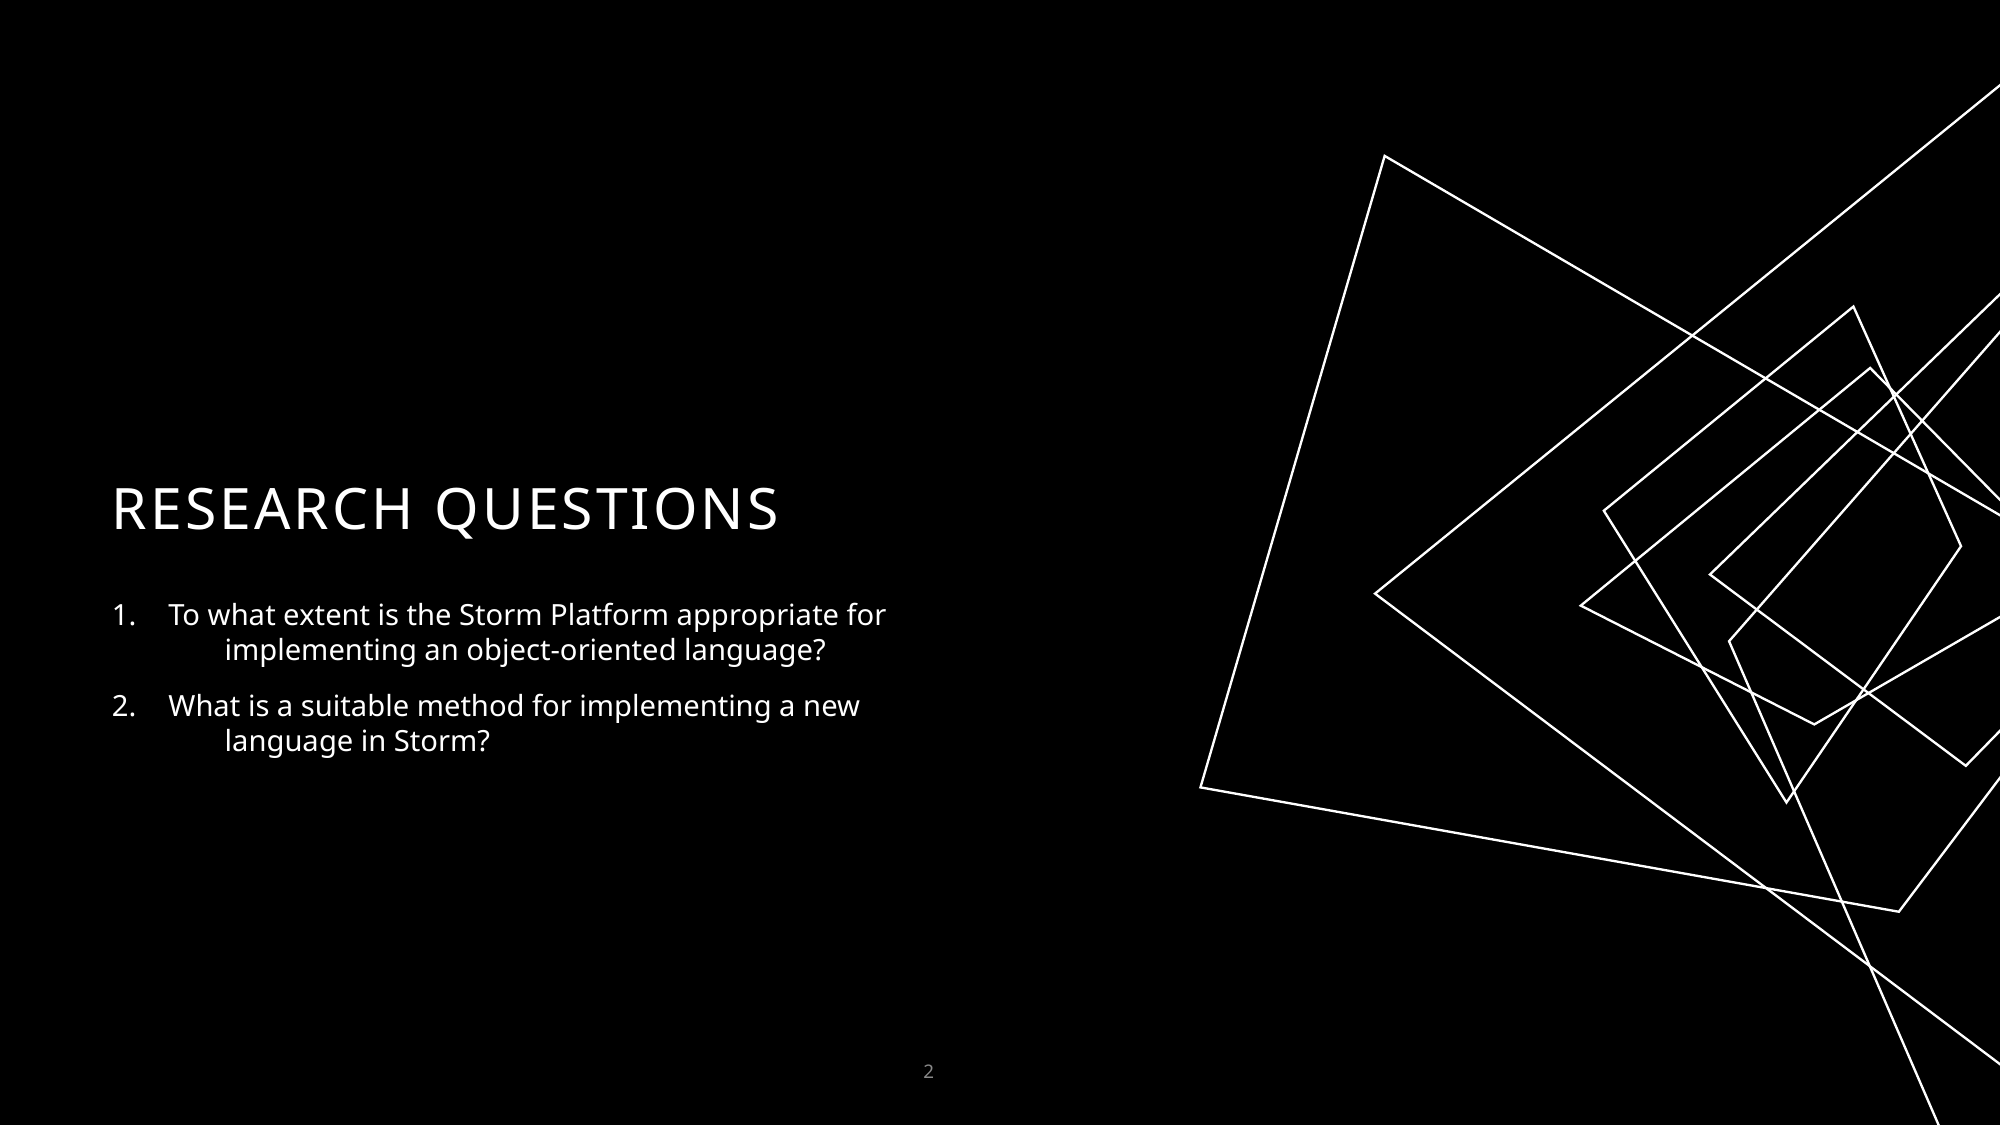

# Research Questions
To what extent is the Storm Platform appropriate for implementing an object-oriented language?
What is a suitable method for implementing a new language in Storm?
2